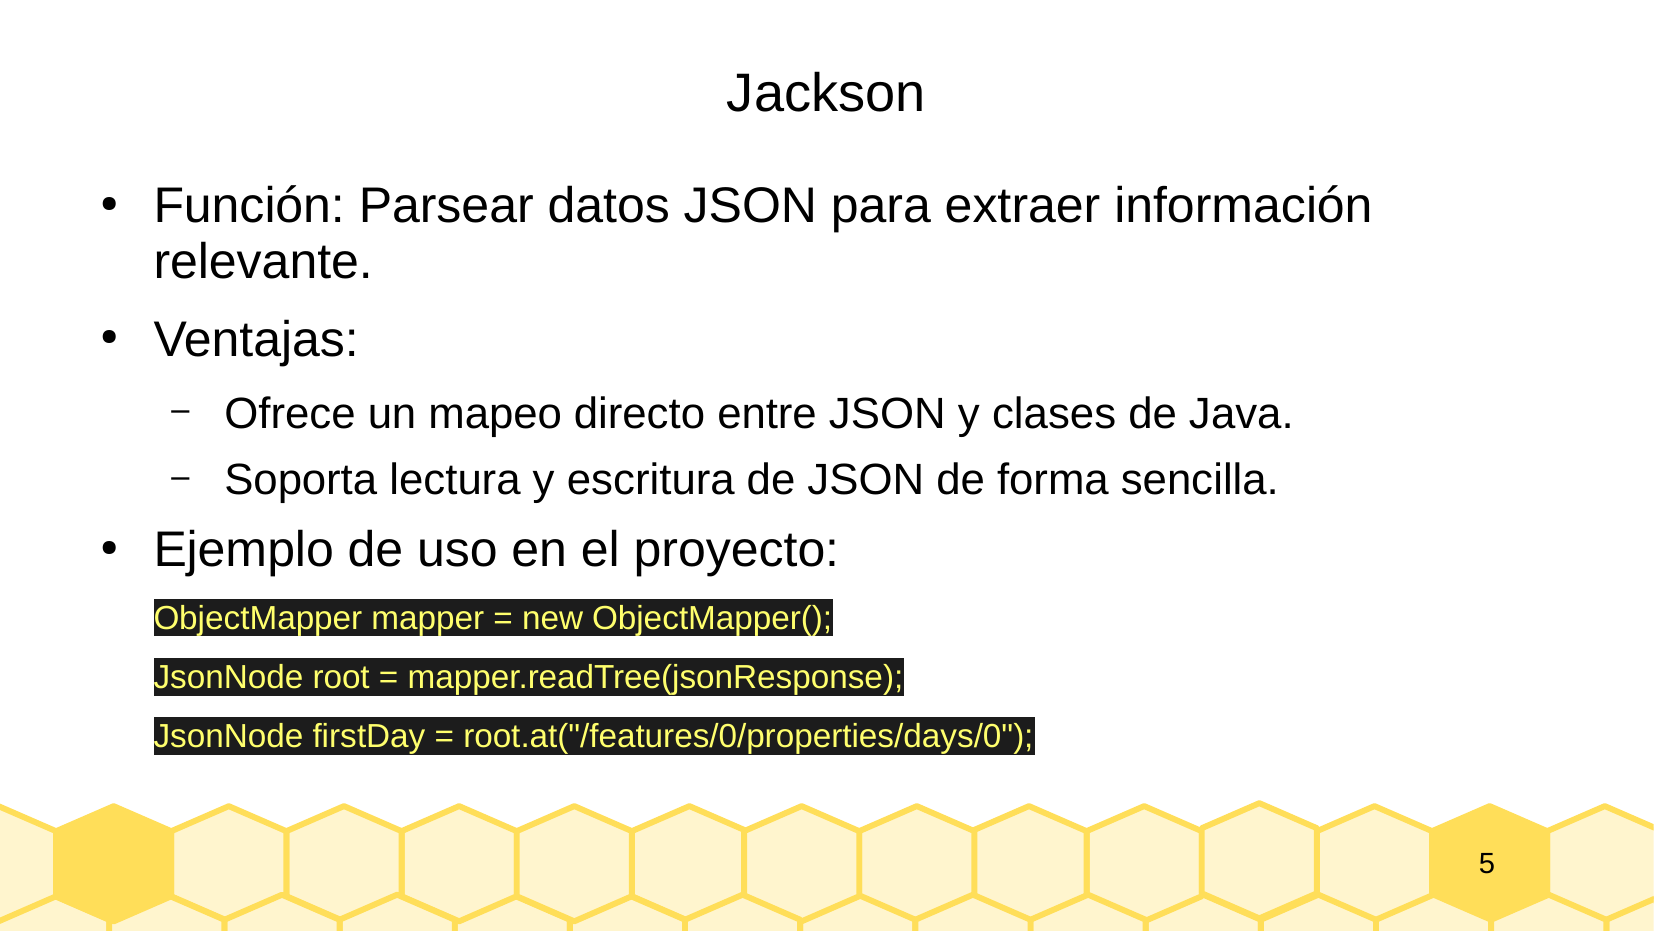

# Jackson
Función: Parsear datos JSON para extraer información relevante.
Ventajas:
Ofrece un mapeo directo entre JSON y clases de Java.
Soporta lectura y escritura de JSON de forma sencilla.
Ejemplo de uso en el proyecto:
ObjectMapper mapper = new ObjectMapper();
JsonNode root = mapper.readTree(jsonResponse);
JsonNode firstDay = root.at("/features/0/properties/days/0");